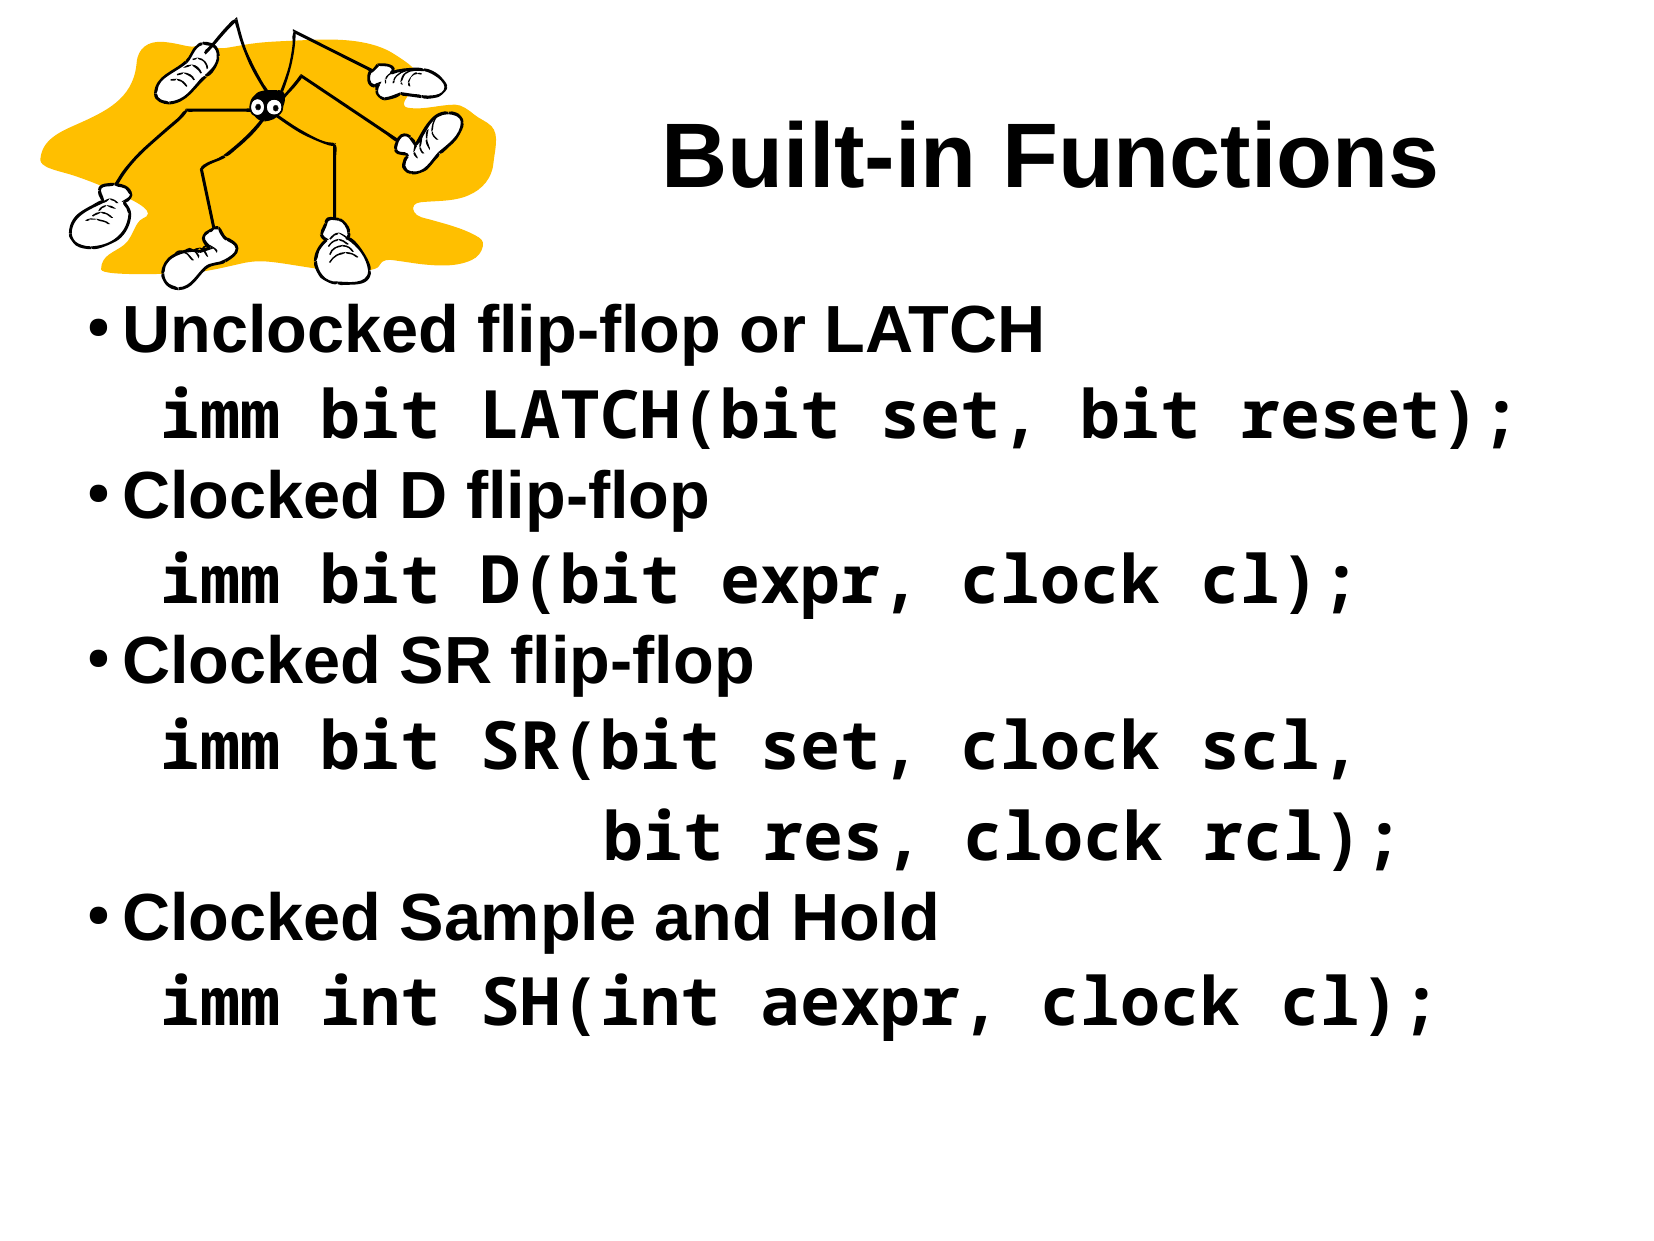

# Built-in Functions
Unclocked flip-flop or LATCH
	imm bit LATCH(bit set, bit reset);
Clocked D flip-flop
	imm bit D(bit expr, clock cl);
Clocked SR flip-flop
	imm bit SR(bit set, clock scl,
							bit res, clock rcl);
Clocked Sample and Hold
	imm int SH(int aexpr, clock cl);